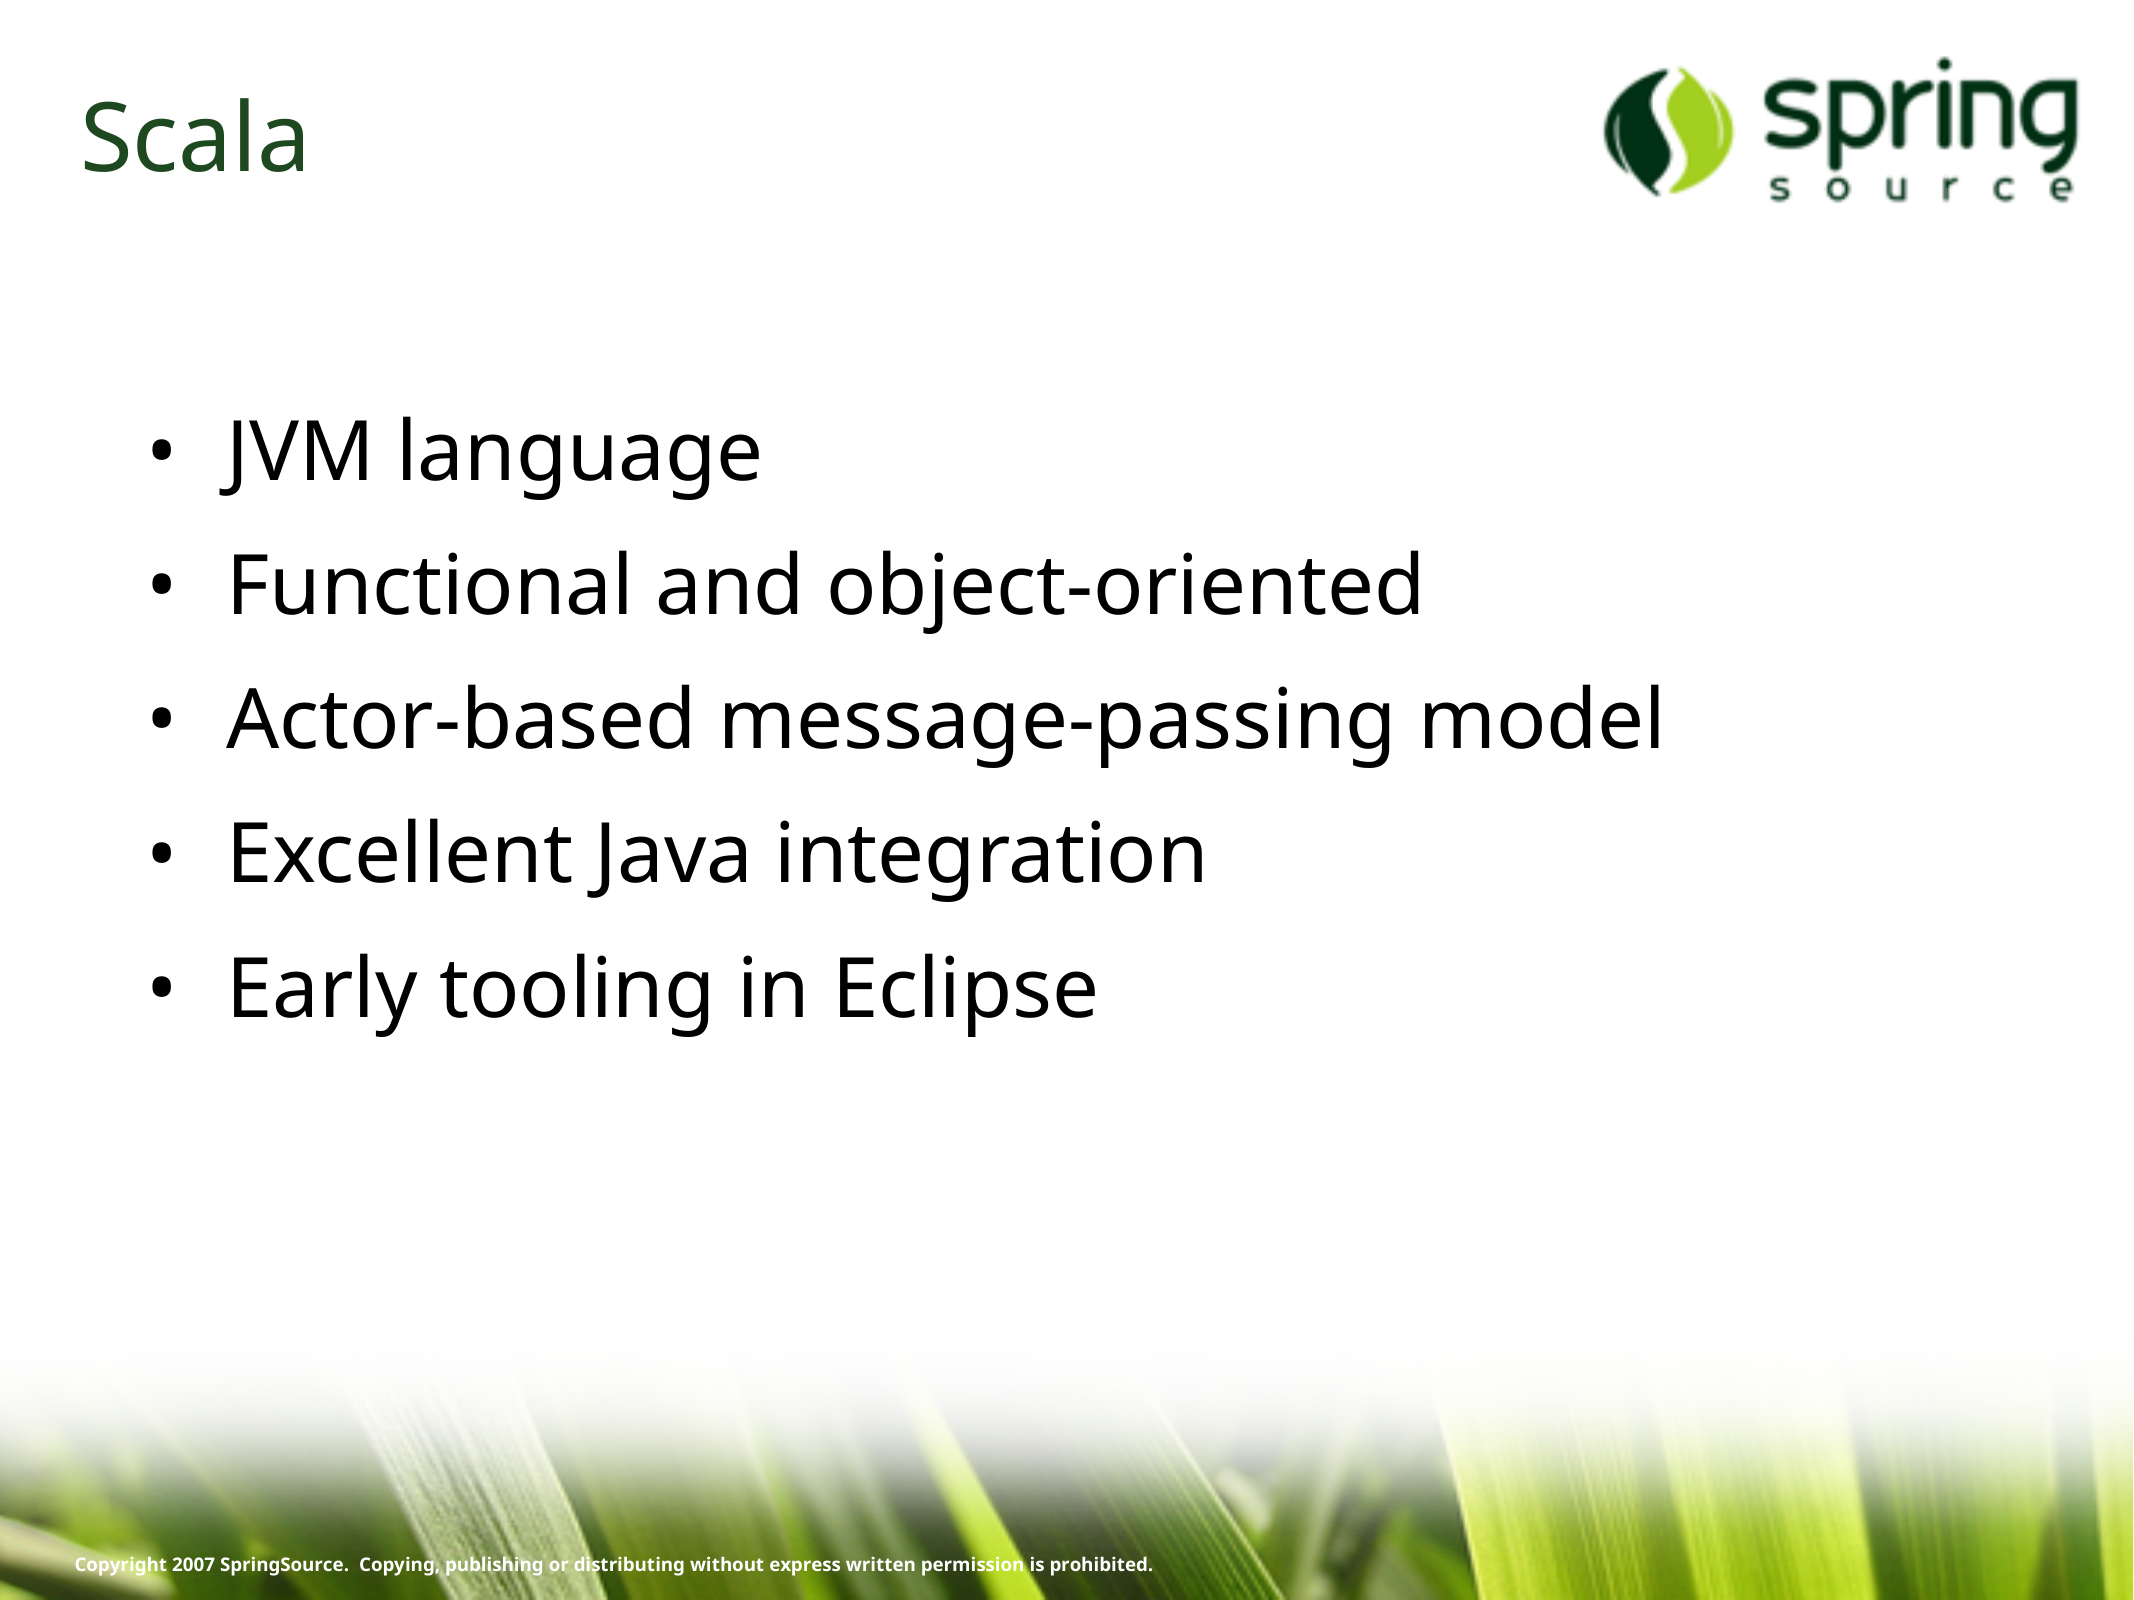

# Scala
JVM language
Functional and object-oriented
Actor-based message-passing model
Excellent Java integration
Early tooling in Eclipse